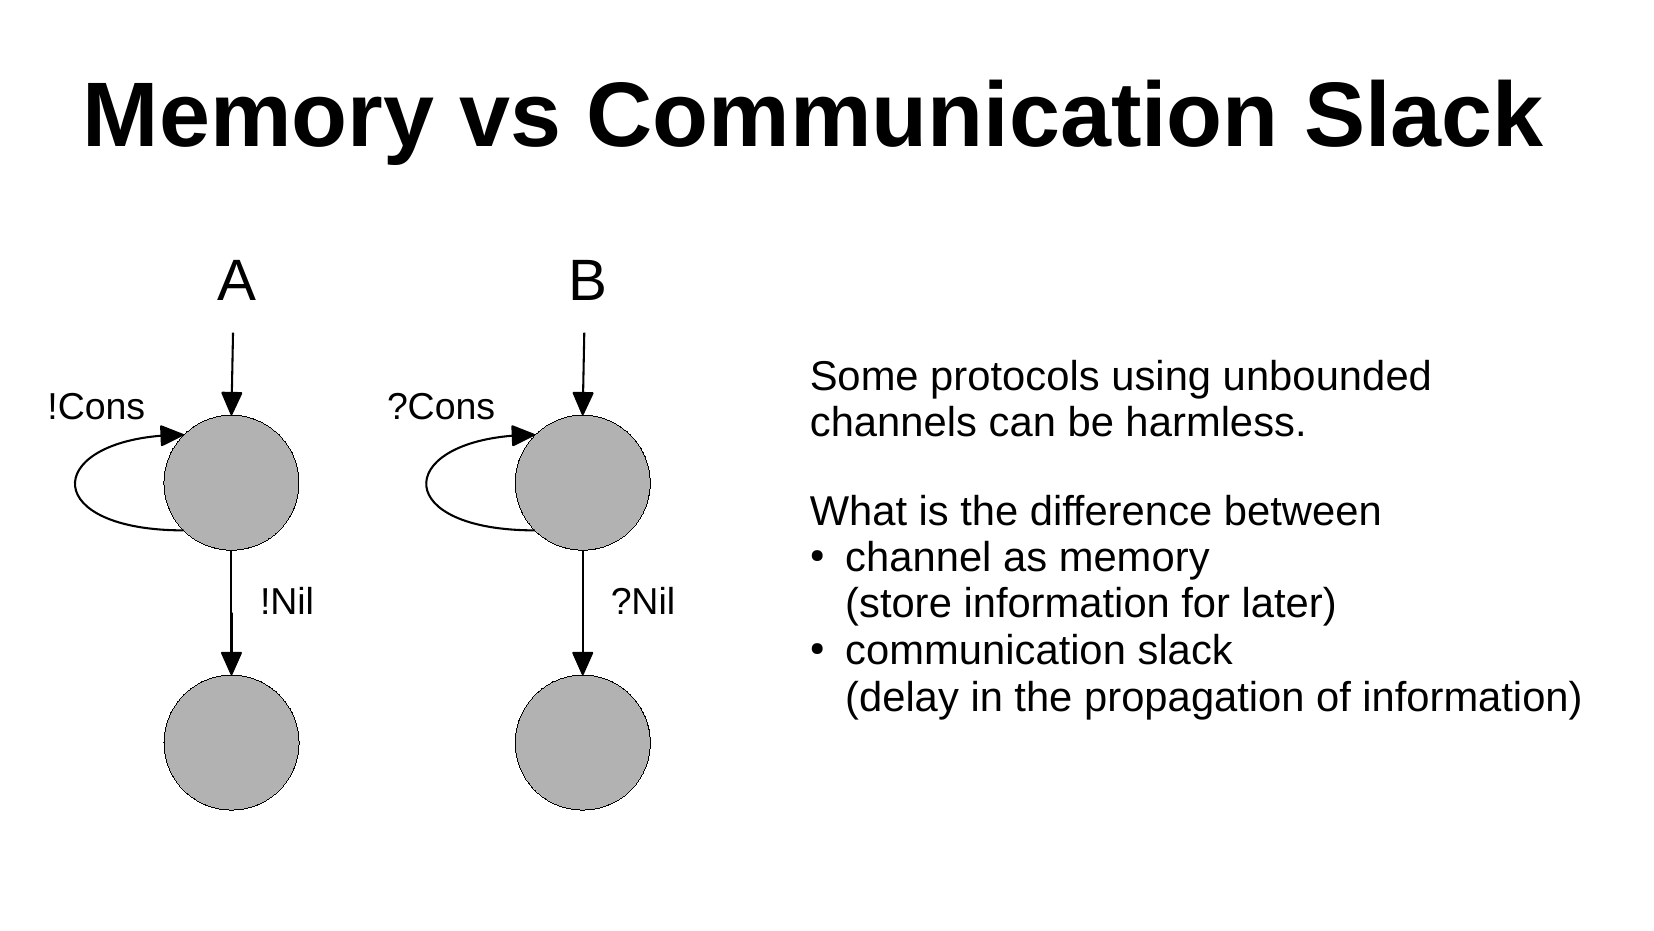

# Memory vs Communication Slack
A
B
Some protocols using unbounded channels can be harmless.
What is the difference between
channel as memory
(store information for later)
communication slack
(delay in the propagation of information)
!Cons
?Cons
!Nil
?Nil